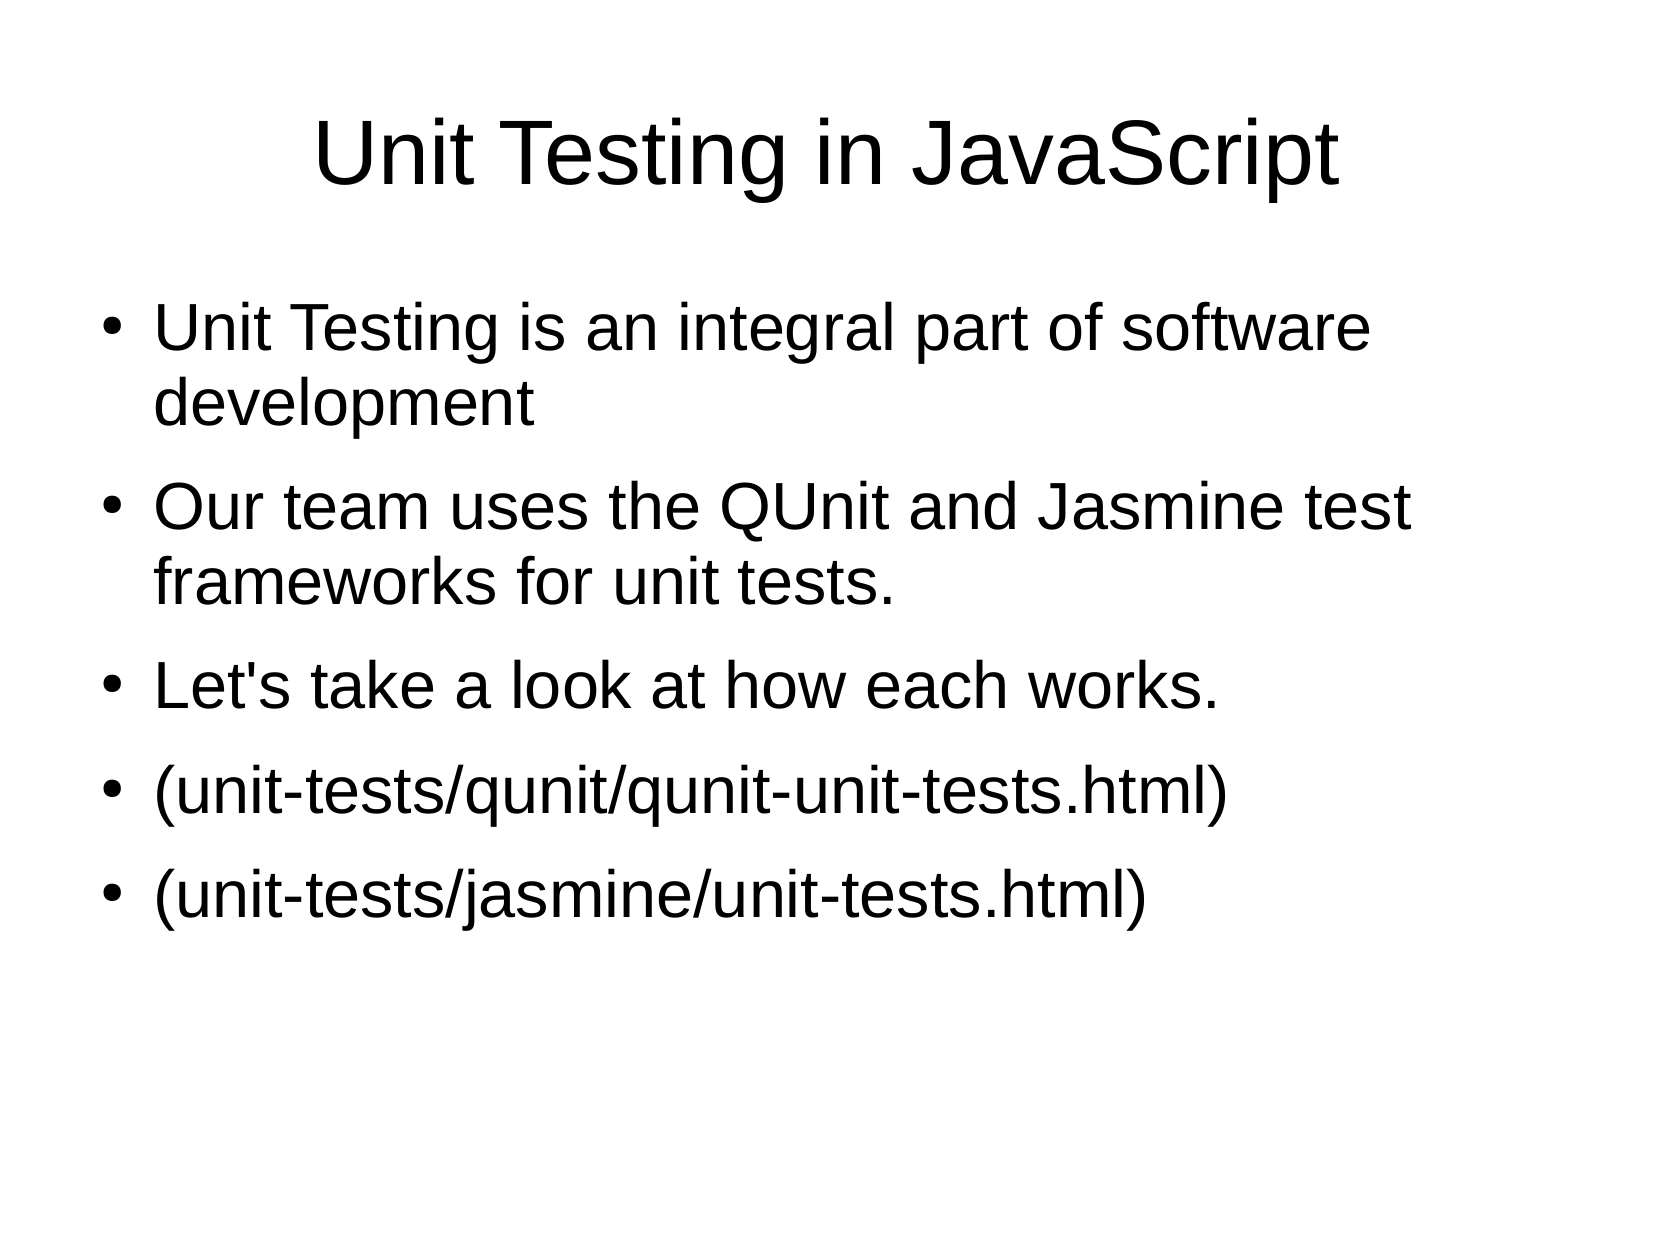

# Unit Testing in JavaScript
Unit Testing is an integral part of software development
Our team uses the QUnit and Jasmine test frameworks for unit tests.
Let's take a look at how each works.
(unit-tests/qunit/qunit-unit-tests.html)
(unit-tests/jasmine/unit-tests.html)